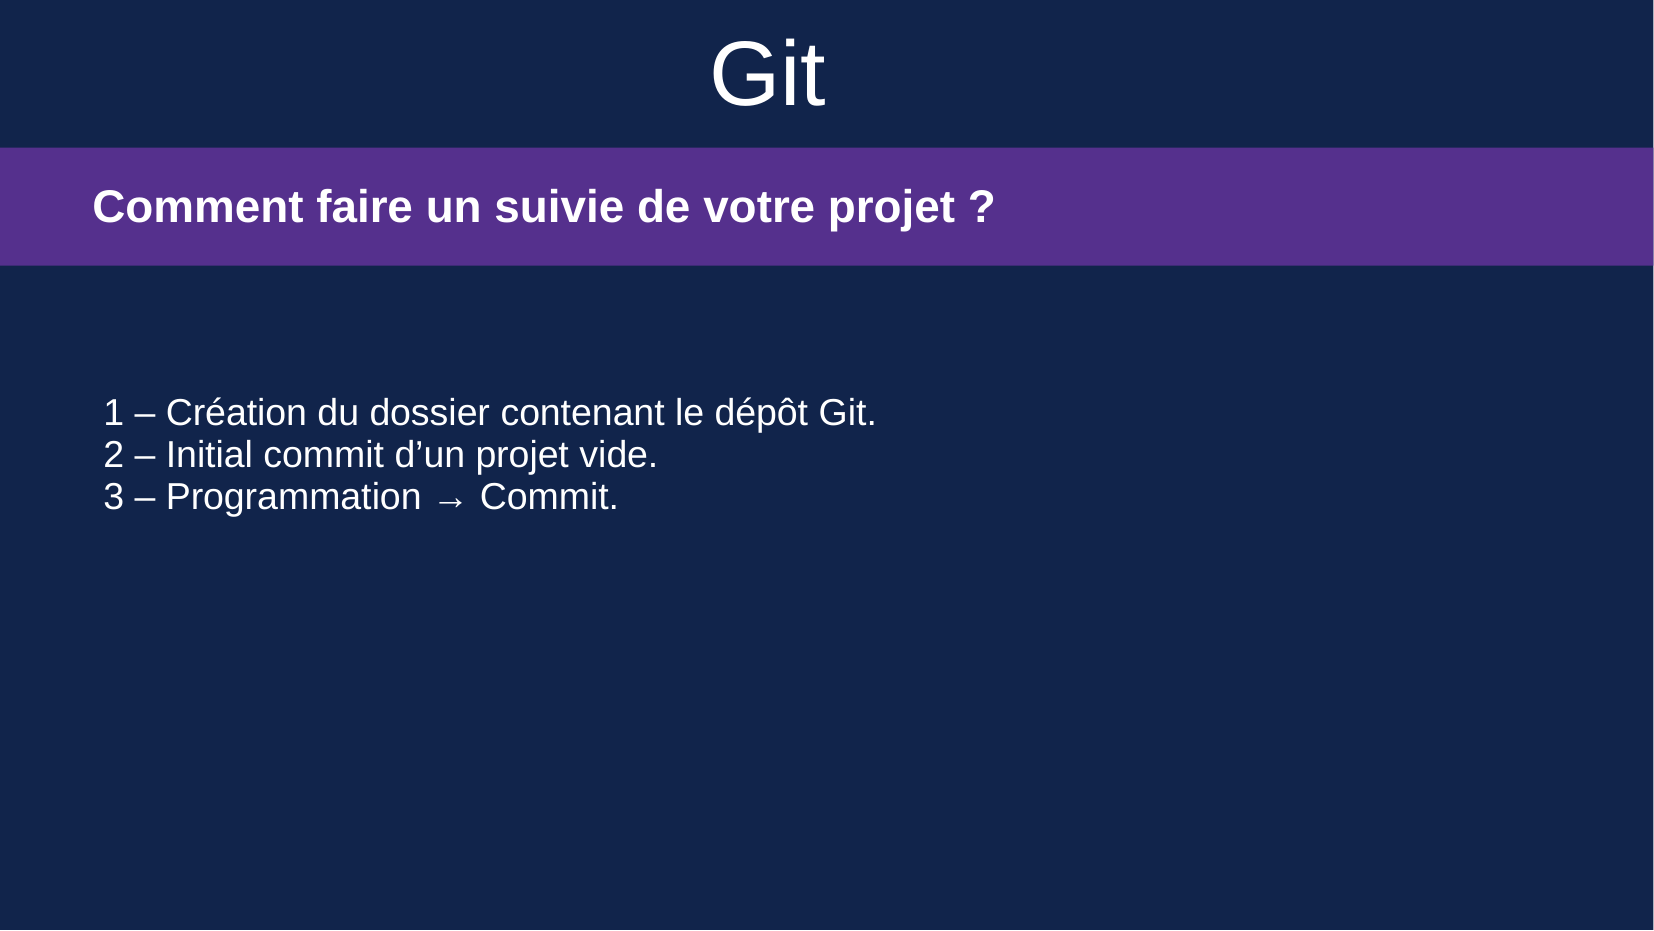

# Git
Comment faire un suivie de votre projet ?
1 – Création du dossier contenant le dépôt Git.
2 – Initial commit d’un projet vide.
3 – Programmation → Commit.